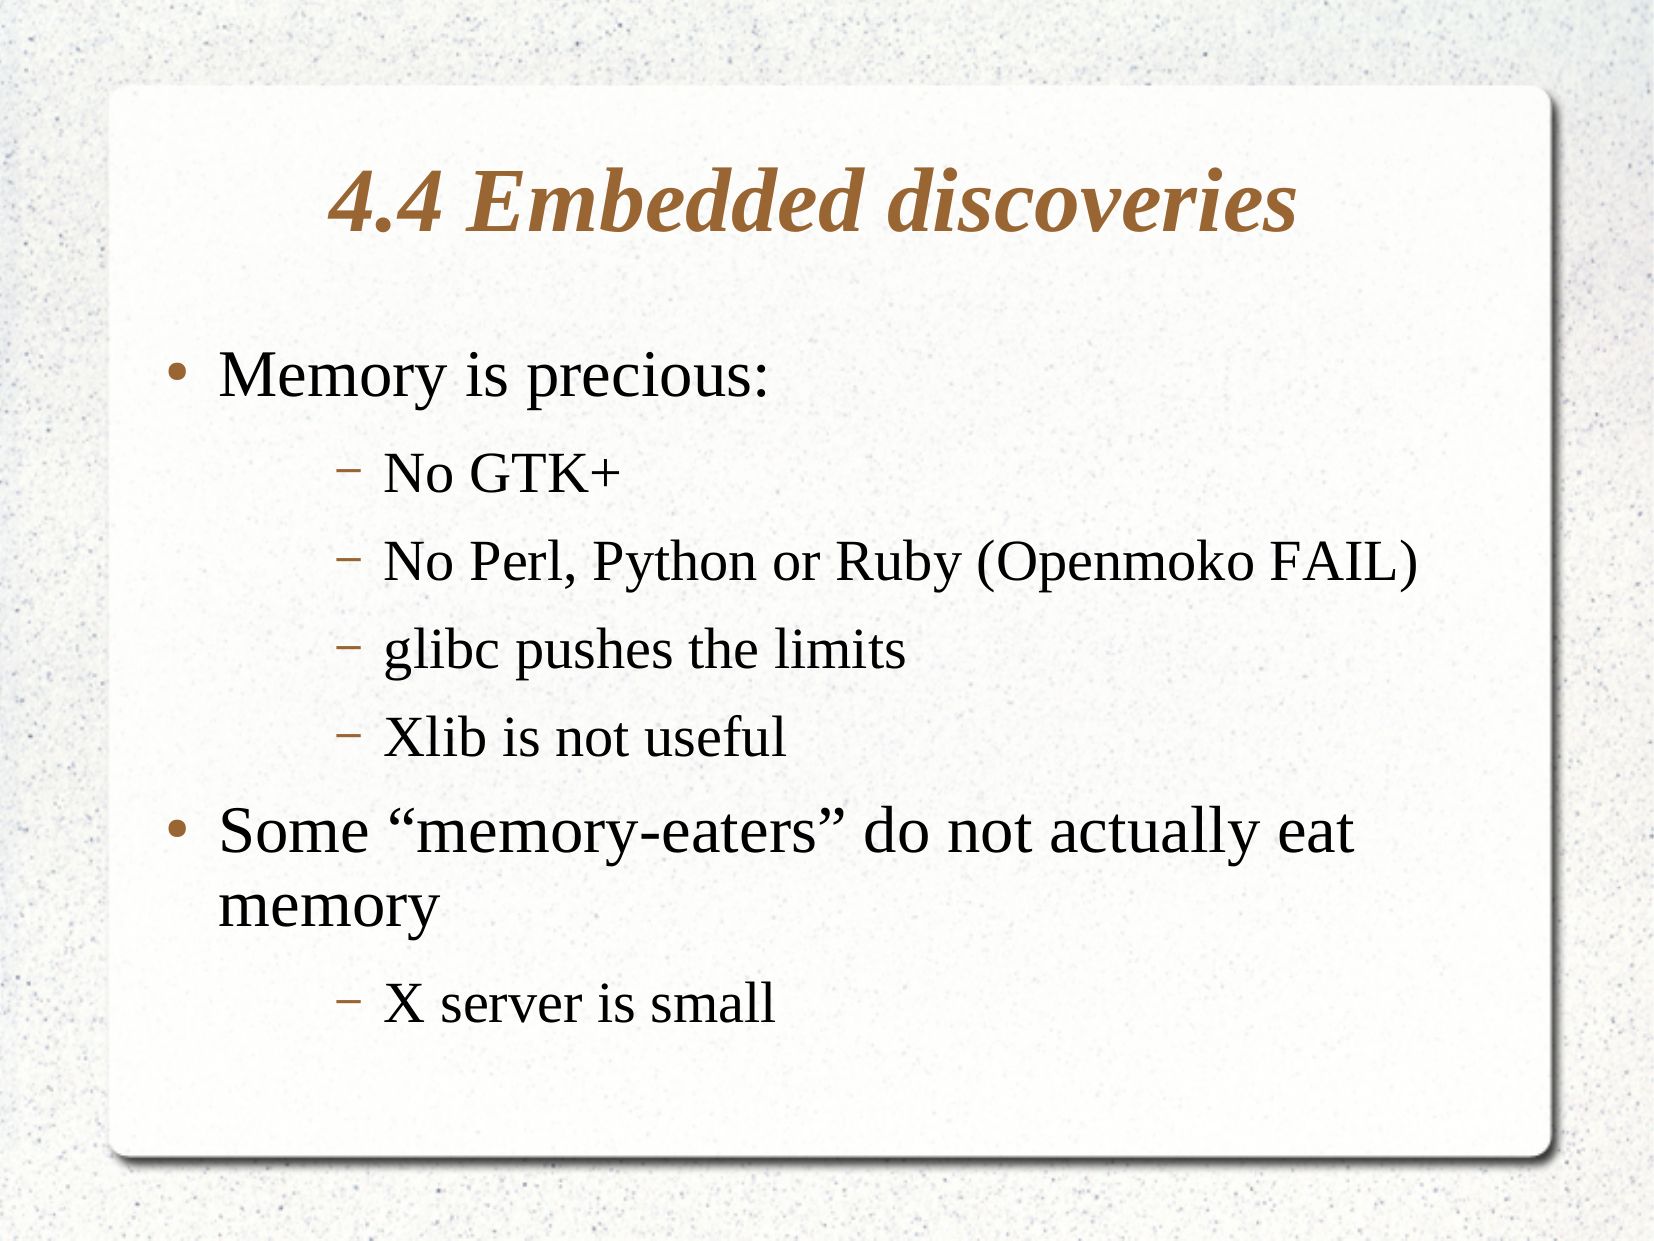

# 4.4 Embedded discoveries
Memory is precious:
No GTK+
No Perl, Python or Ruby (Openmoko FAIL)
glibc pushes the limits
Xlib is not useful
Some “memory-eaters” do not actually eat memory
X server is small